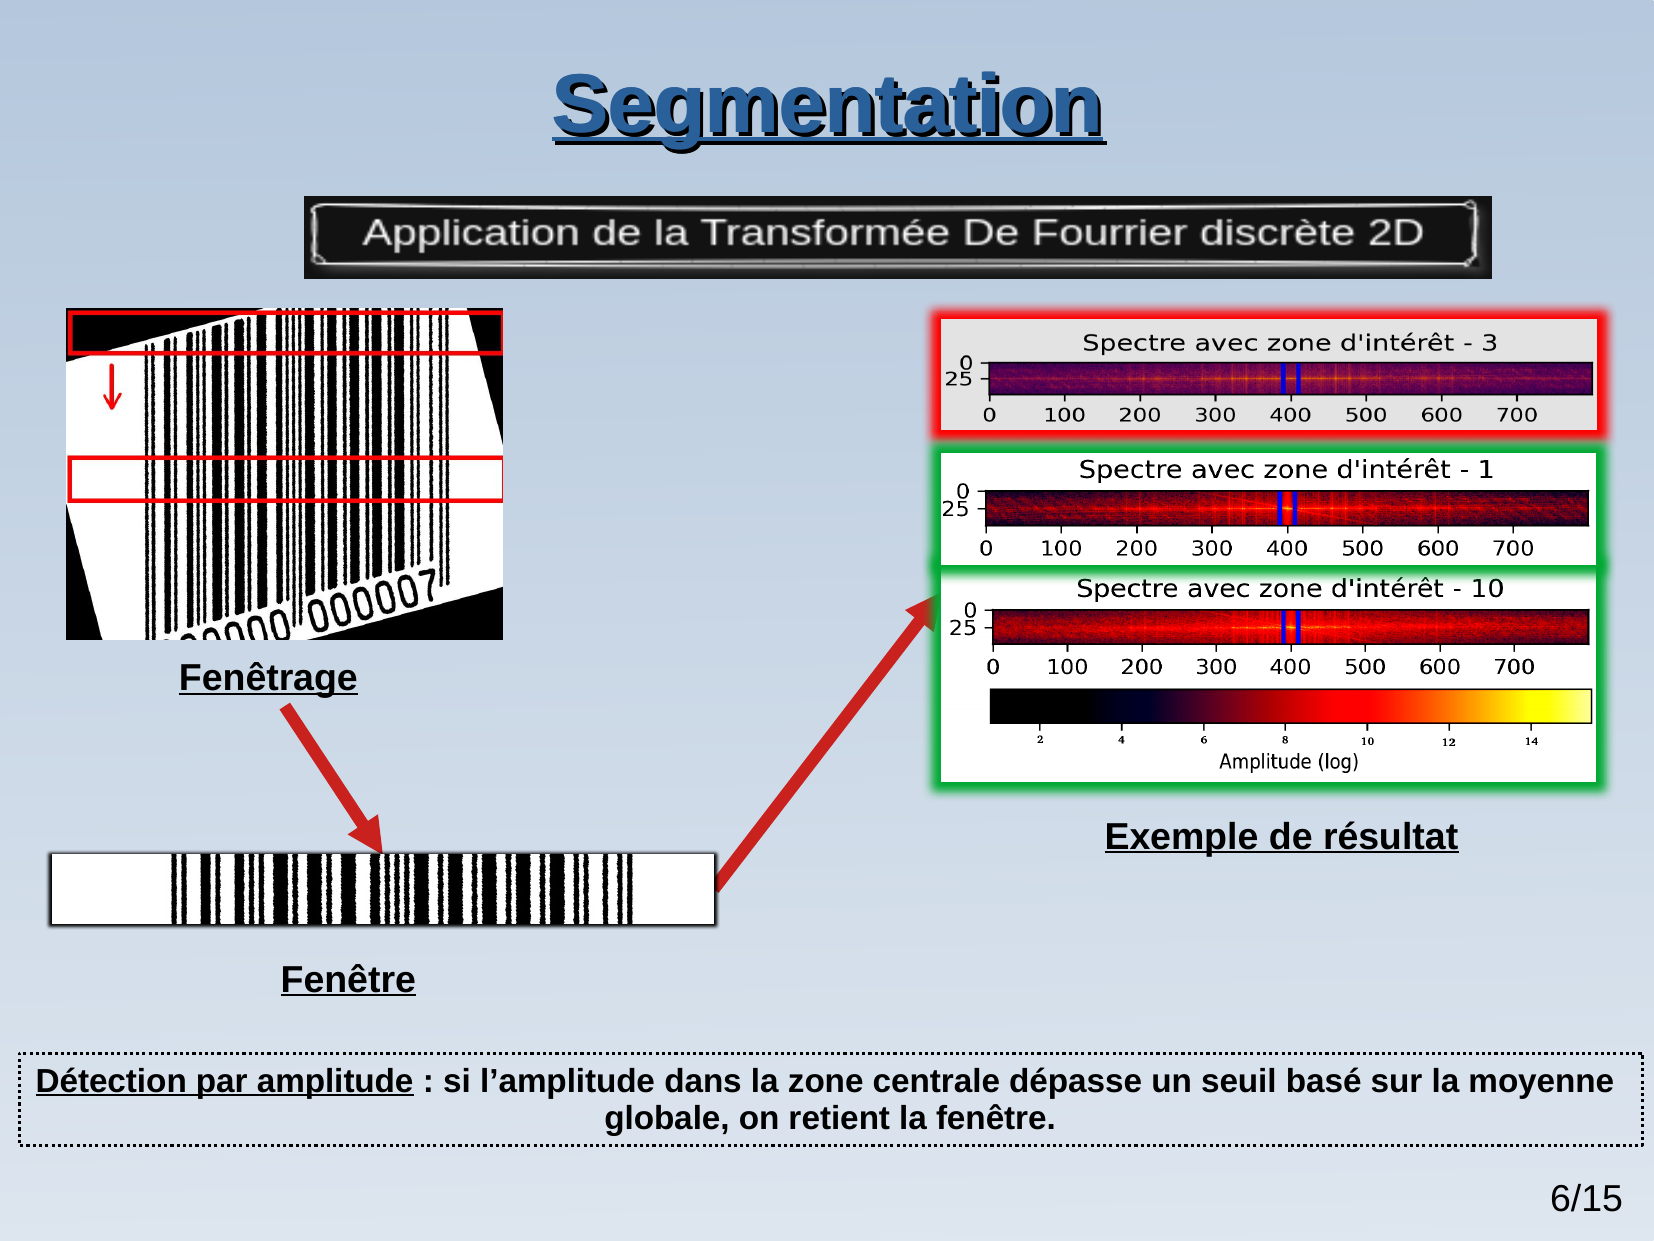

# Segmentation
Segmentation
Fenêtrage
Exemple de résultat
Fenêtre
Détection par amplitude : si l’amplitude dans la zone centrale dépasse un seuil basé sur la moyenne
globale, on retient la fenêtre.